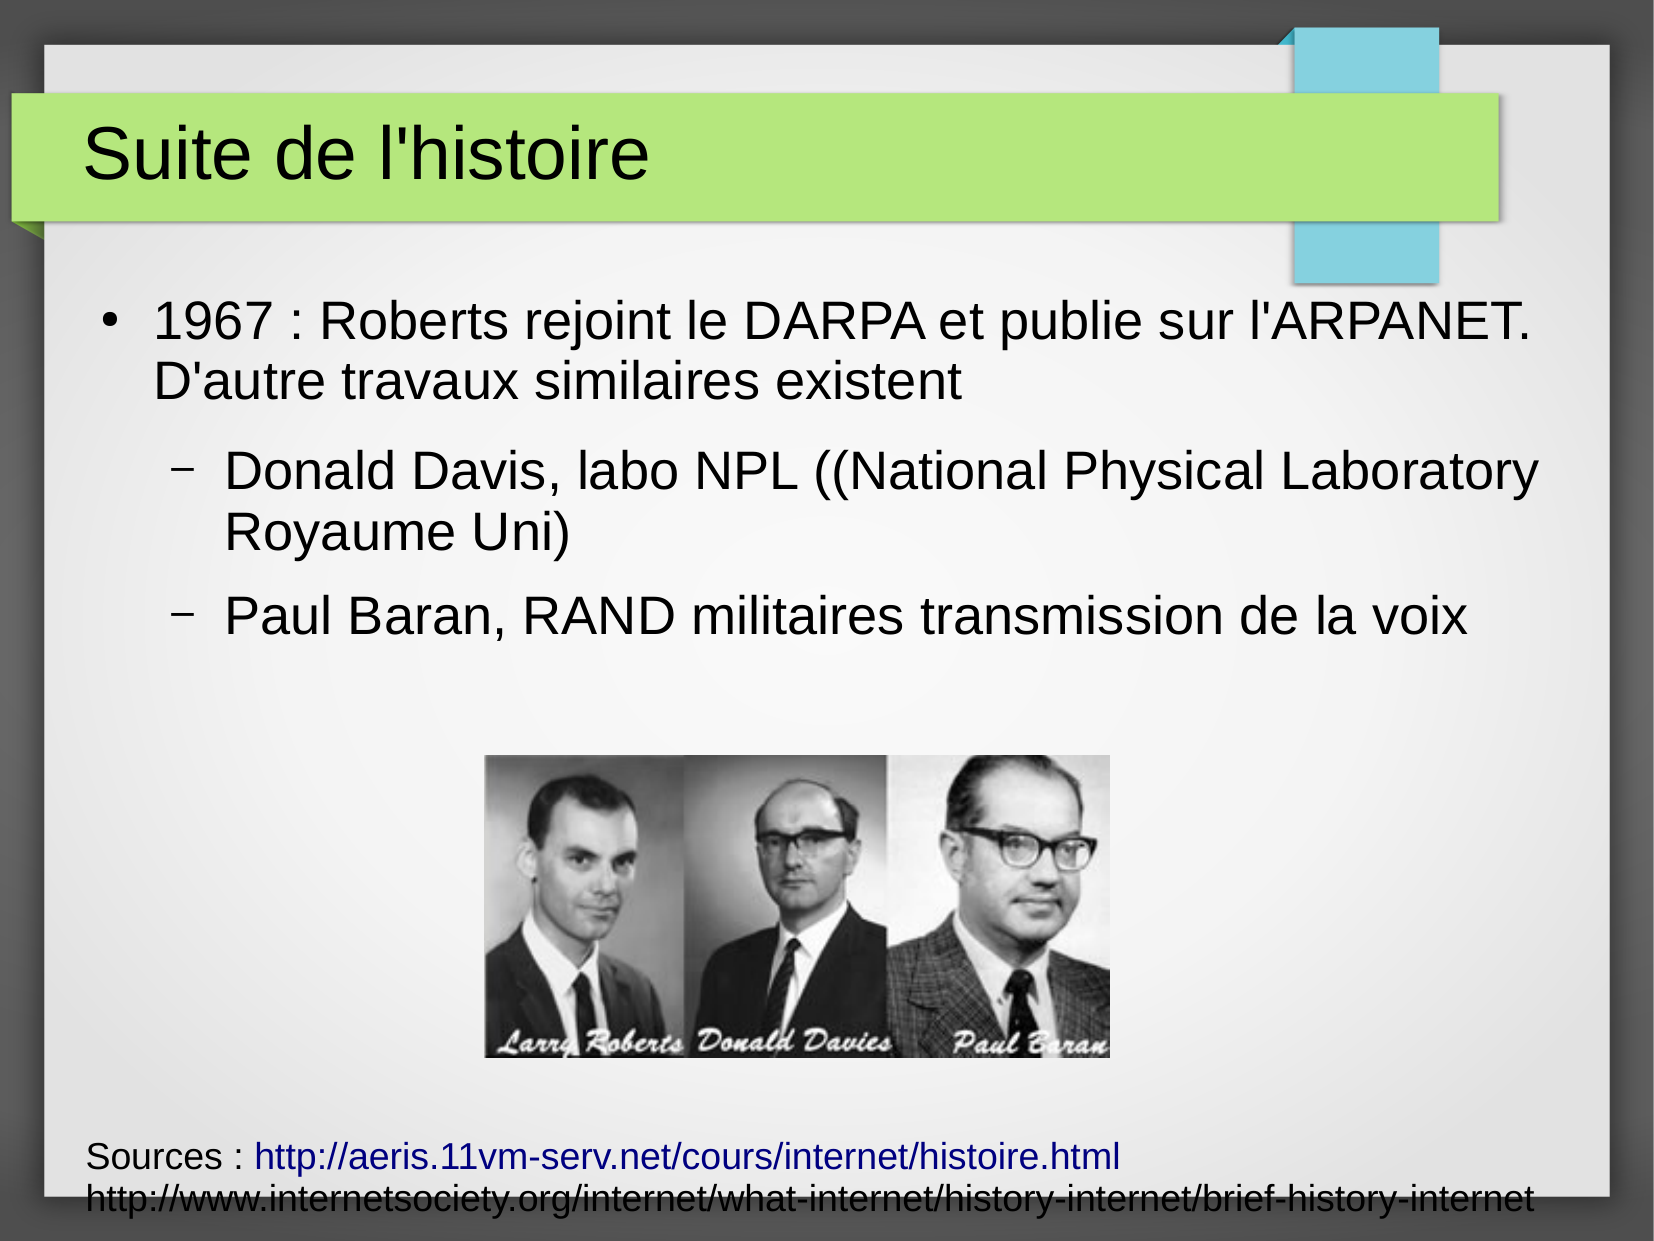

# Suite de l'histoire
1967 : Roberts rejoint le DARPA et publie sur l'ARPANET. D'autre travaux similaires existent
Donald Davis, labo NPL ((National Physical Laboratory Royaume Uni)
Paul Baran, RAND militaires transmission de la voix
Sources : http://aeris.11vm-serv.net/cours/internet/histoire.html
http://www.internetsociety.org/internet/what-internet/history-internet/brief-history-internet